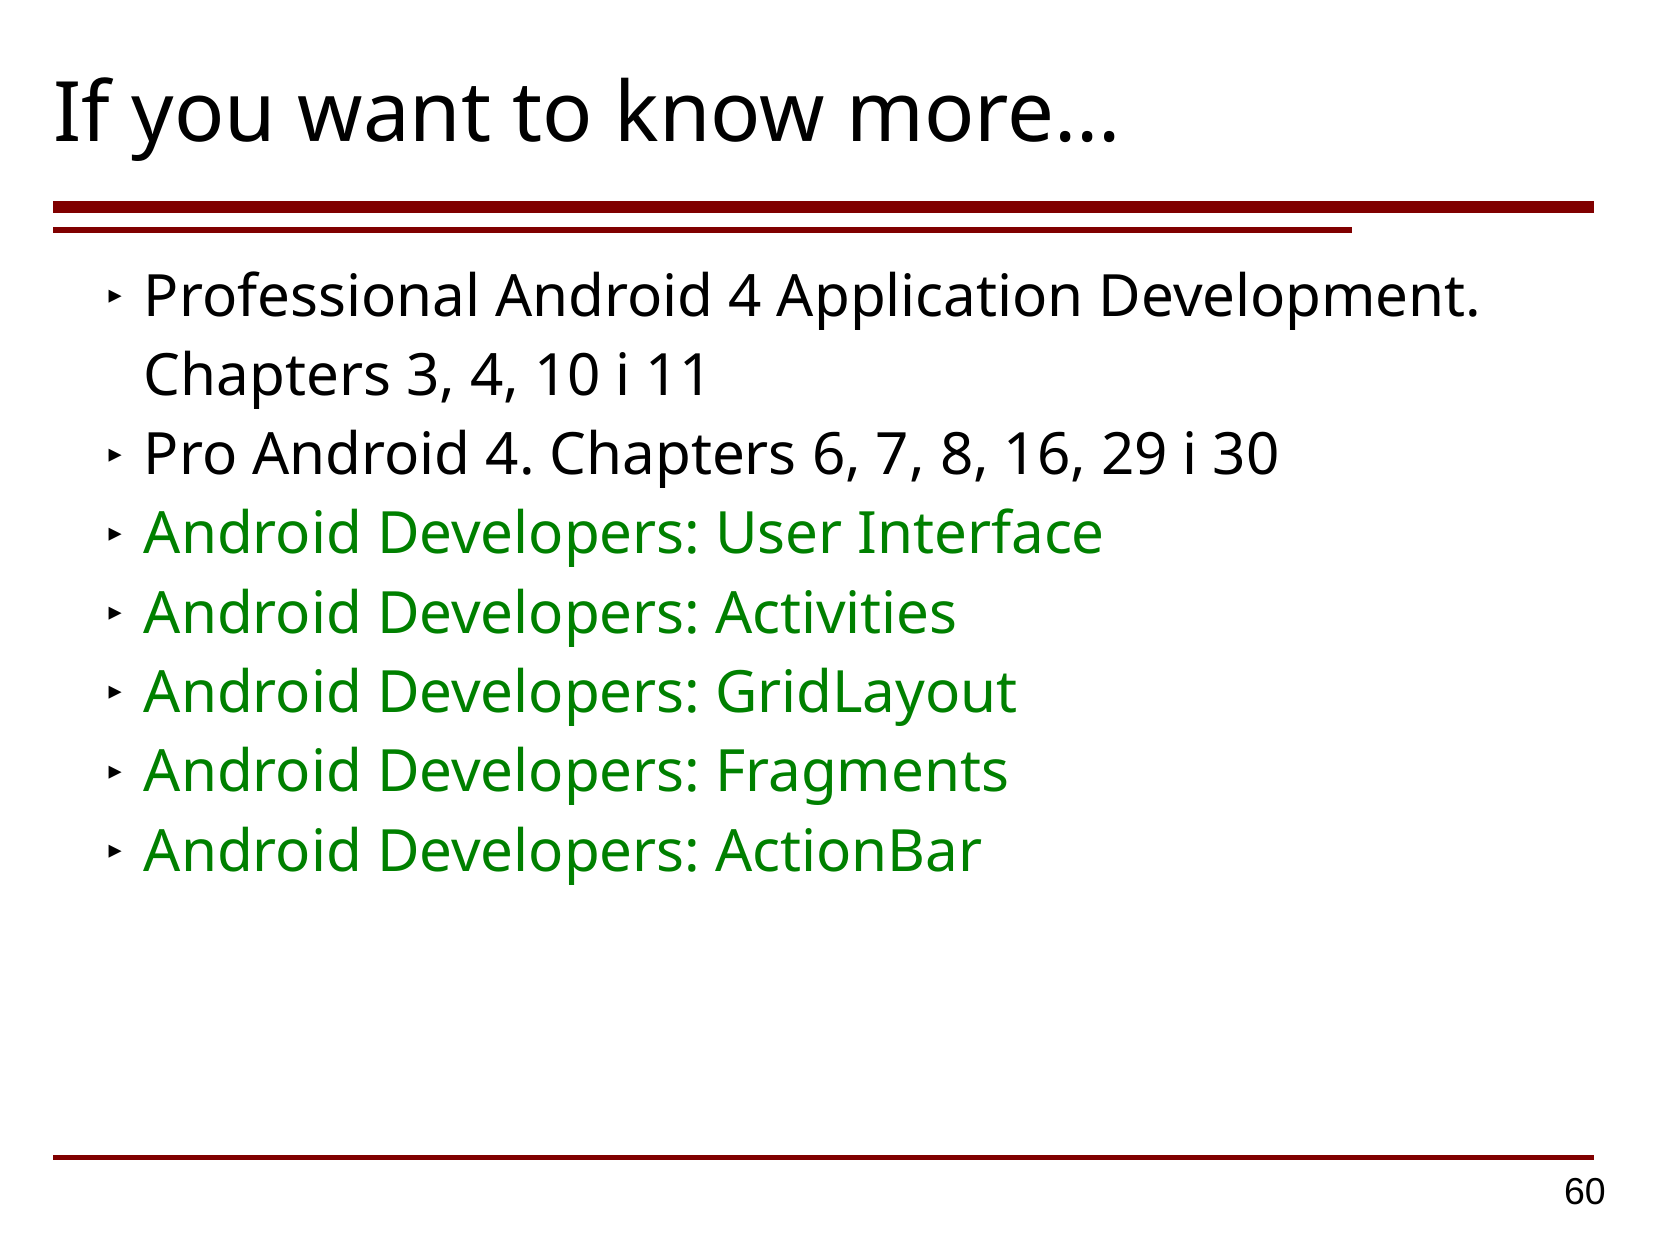

# If you want to know more...
Professional Android 4 Application Development. Chapters 3, 4, 10 i 11
Pro Android 4. Chapters 6, 7, 8, 16, 29 i 30
Android Developers: User Interface
Android Developers: Activities
Android Developers: GridLayout
Android Developers: Fragments
Android Developers: ActionBar